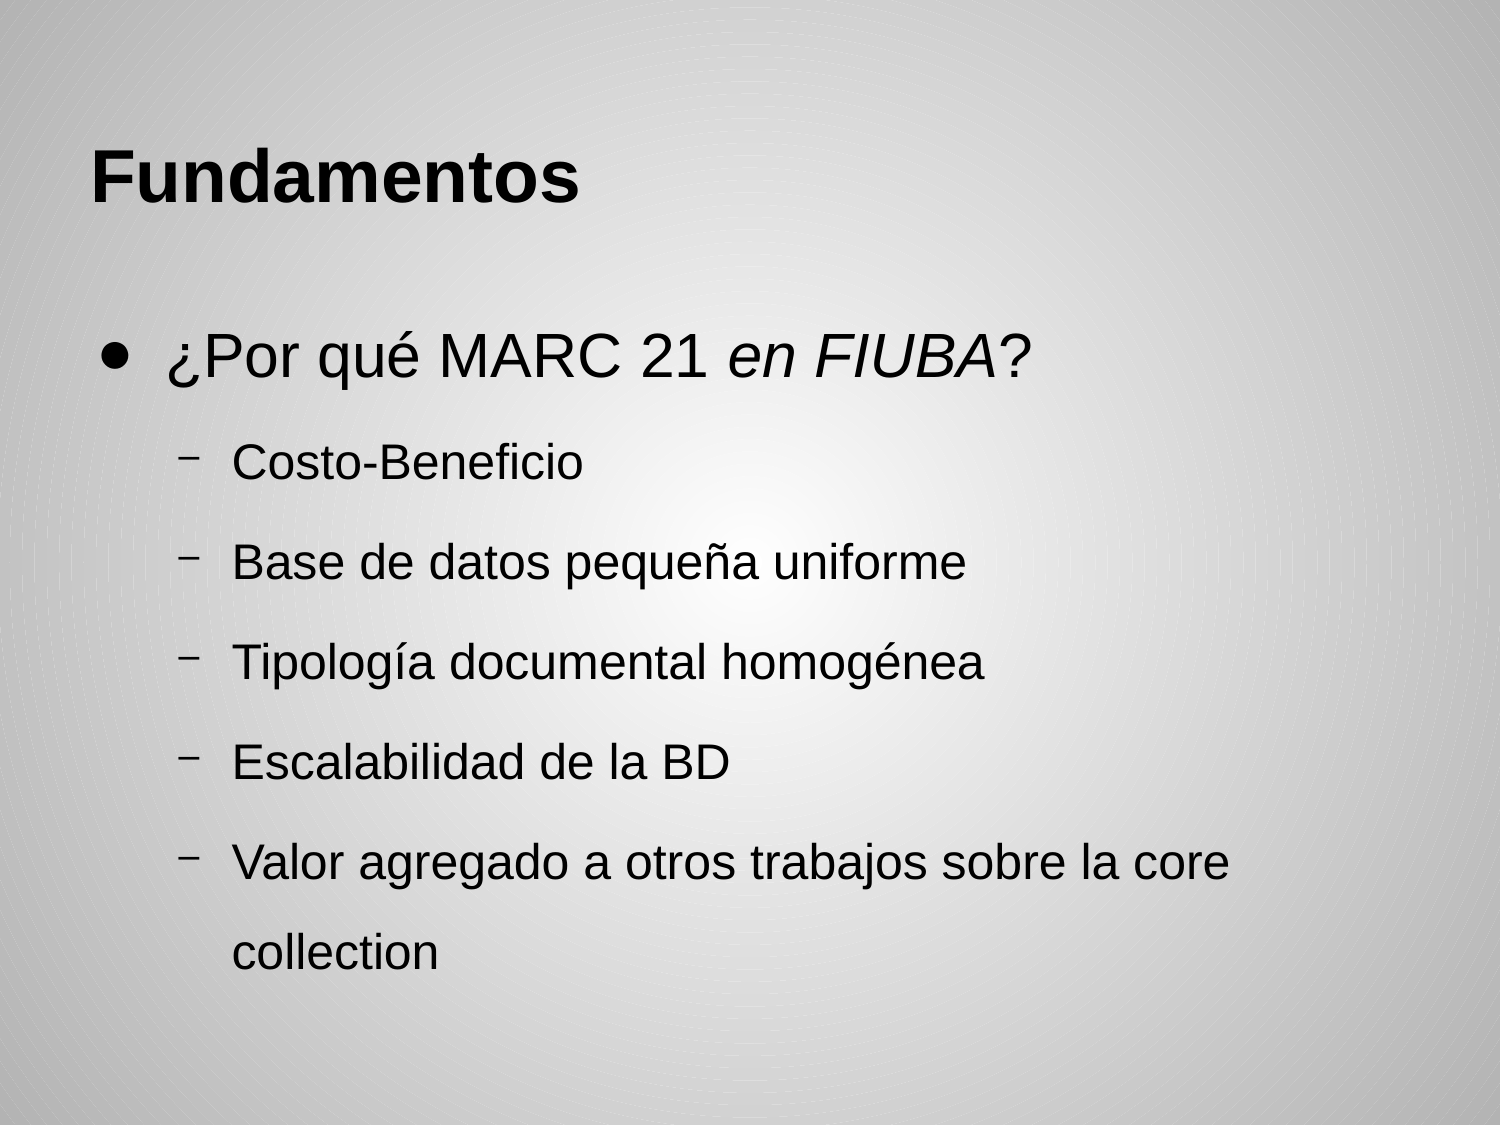

# Fundamentos
¿Por qué MARC 21 en FIUBA?
Costo-Beneficio
Base de datos pequeña uniforme
Tipología documental homogénea
Escalabilidad de la BD
Valor agregado a otros trabajos sobre la core collection